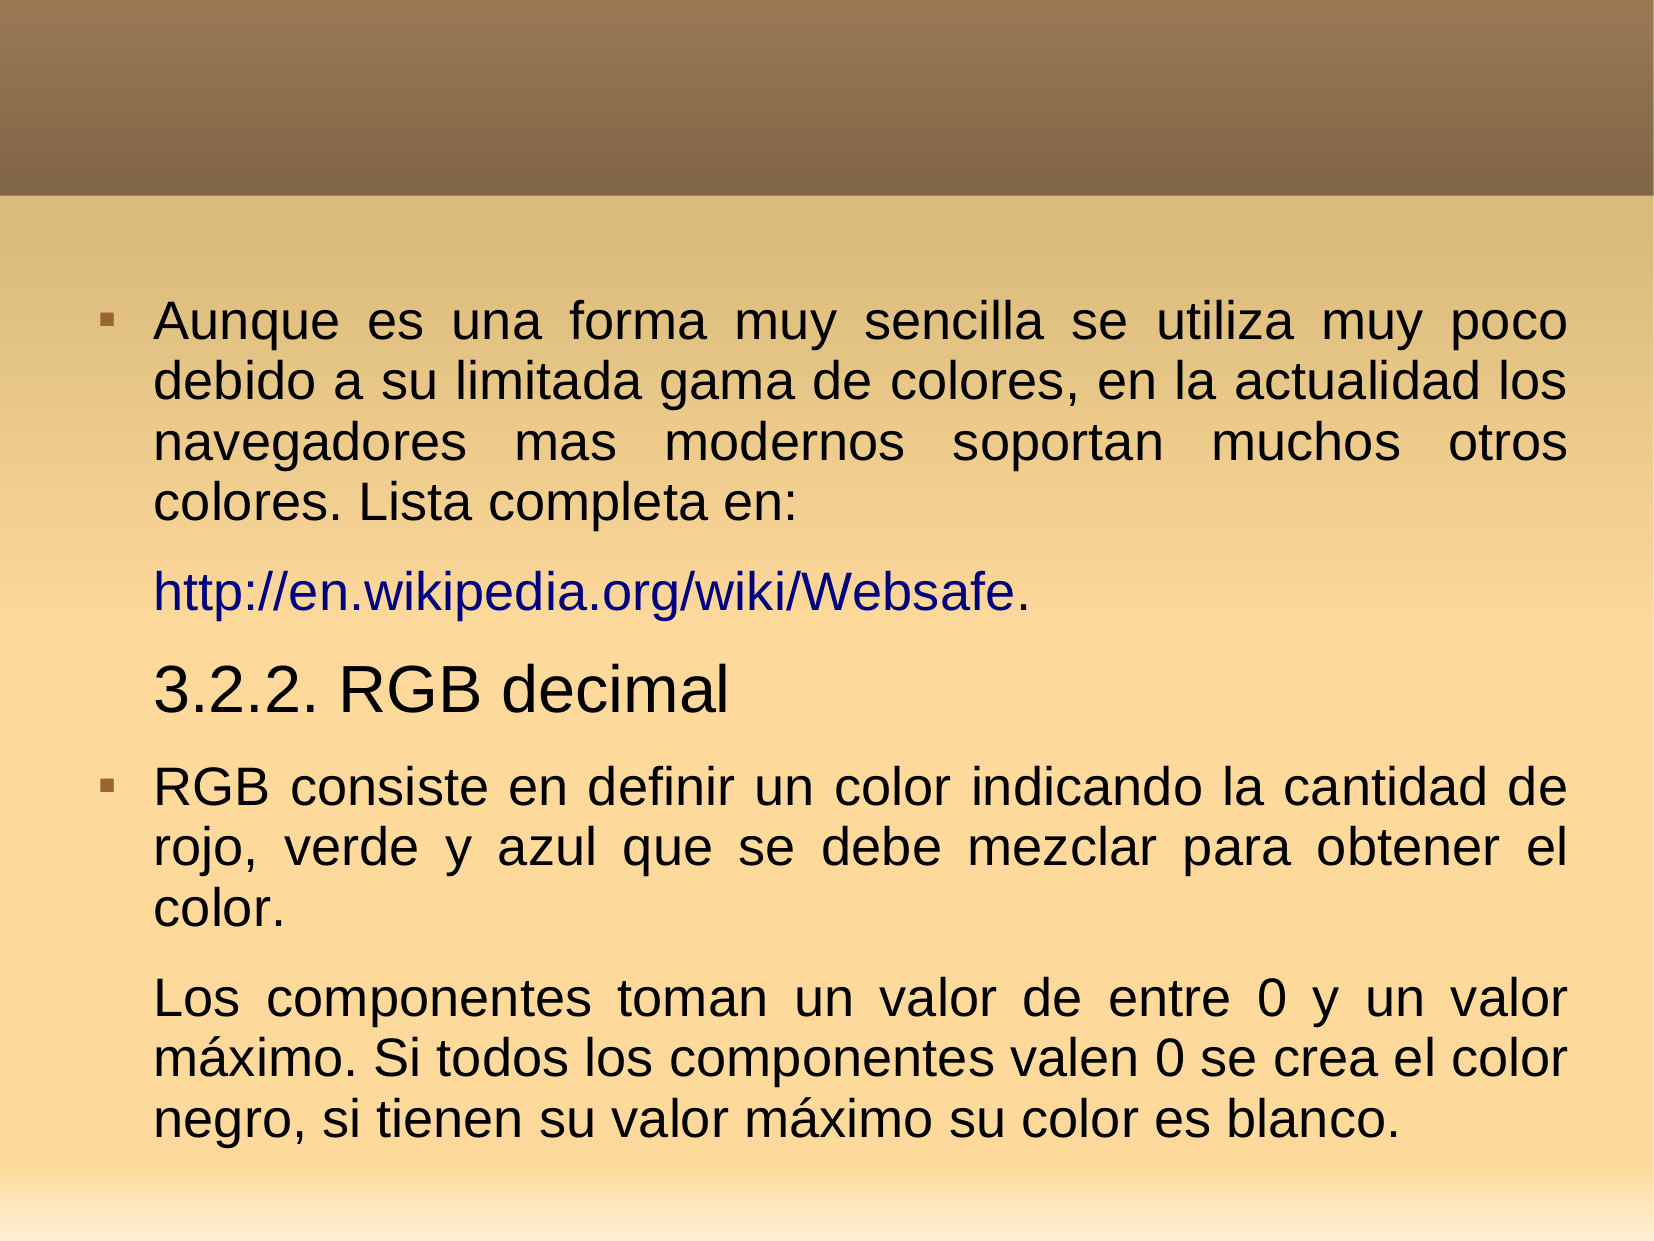

#
Aunque es una forma muy sencilla se utiliza muy poco debido a su limitada gama de colores, en la actualidad los navegadores mas modernos soportan muchos otros colores. Lista completa en:
http://en.wikipedia.org/wiki/Websafe.
3.2.2. RGB decimal
RGB consiste en definir un color indicando la cantidad de rojo, verde y azul que se debe mezclar para obtener el color.
Los componentes toman un valor de entre 0 y un valor máximo. Si todos los componentes valen 0 se crea el color negro, si tienen su valor máximo su color es blanco.